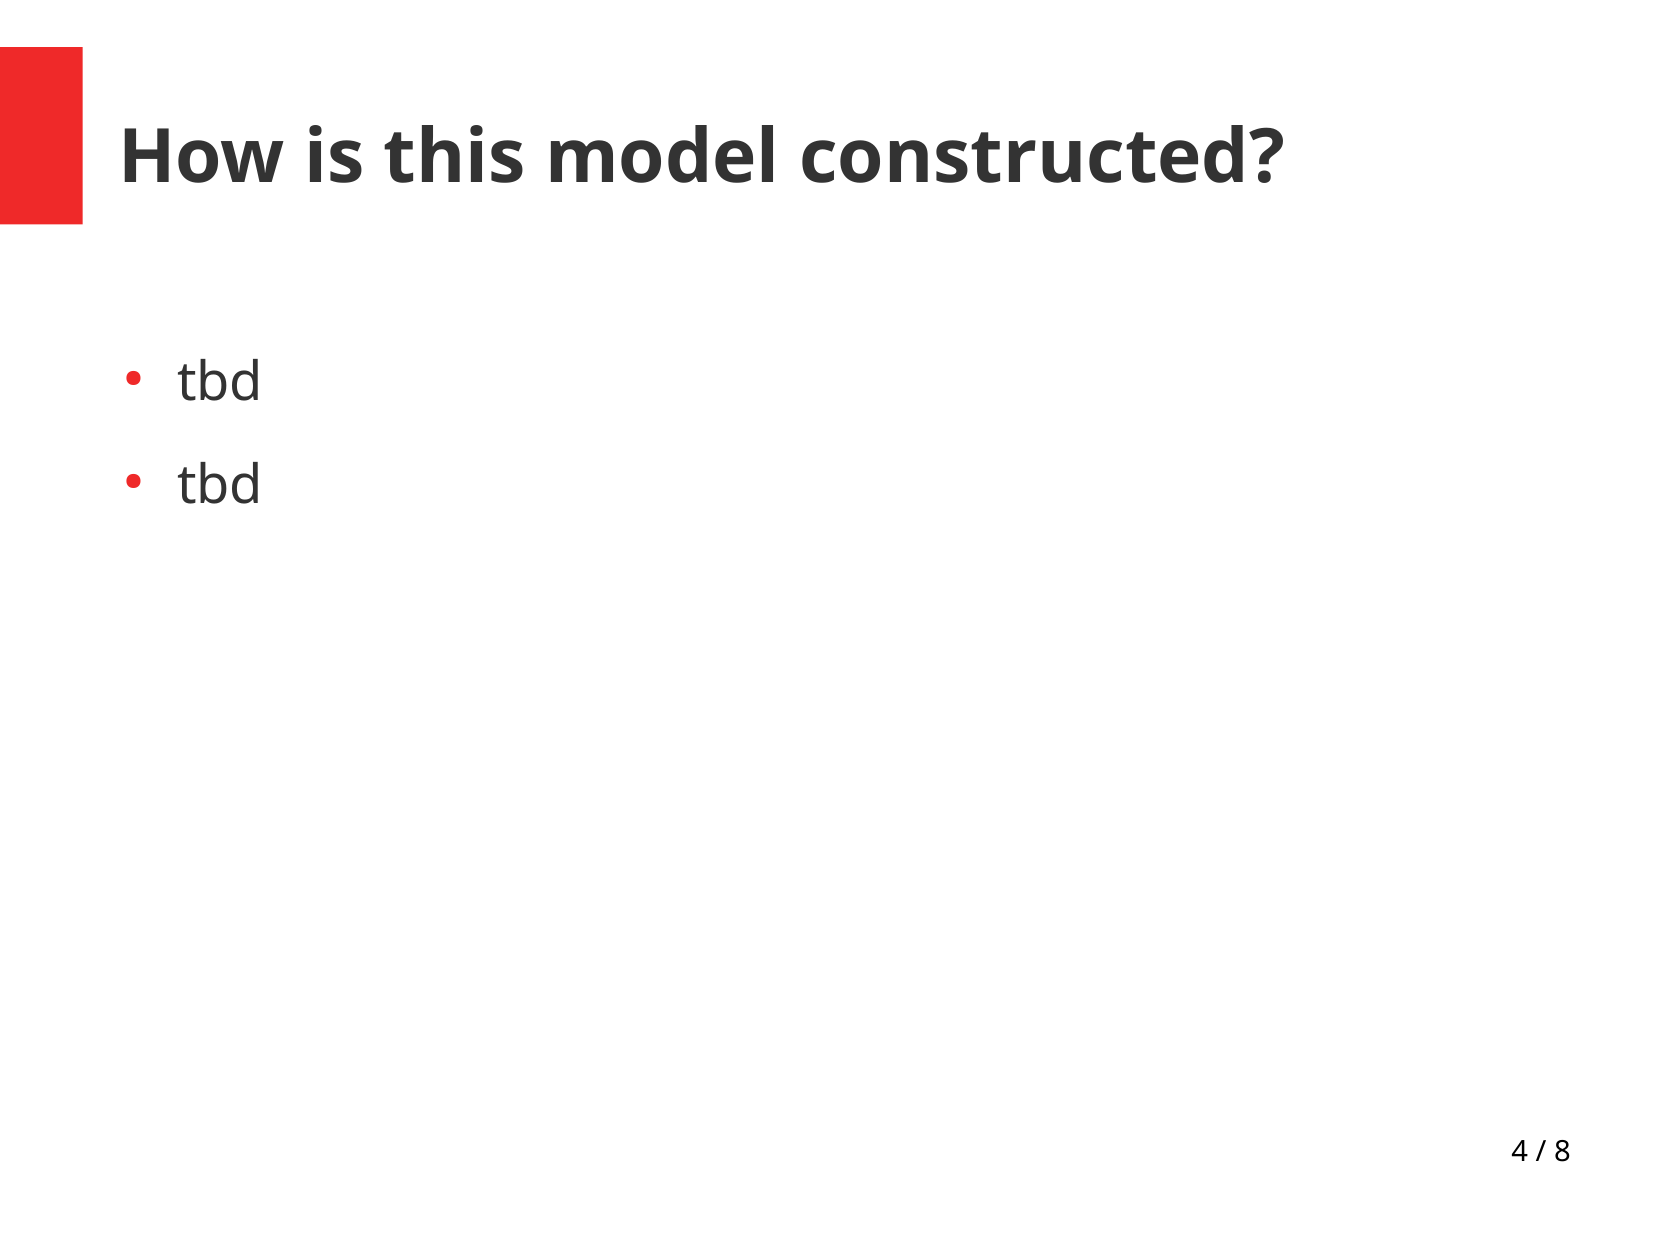

# How is this model constructed?
tbd
tbd
4